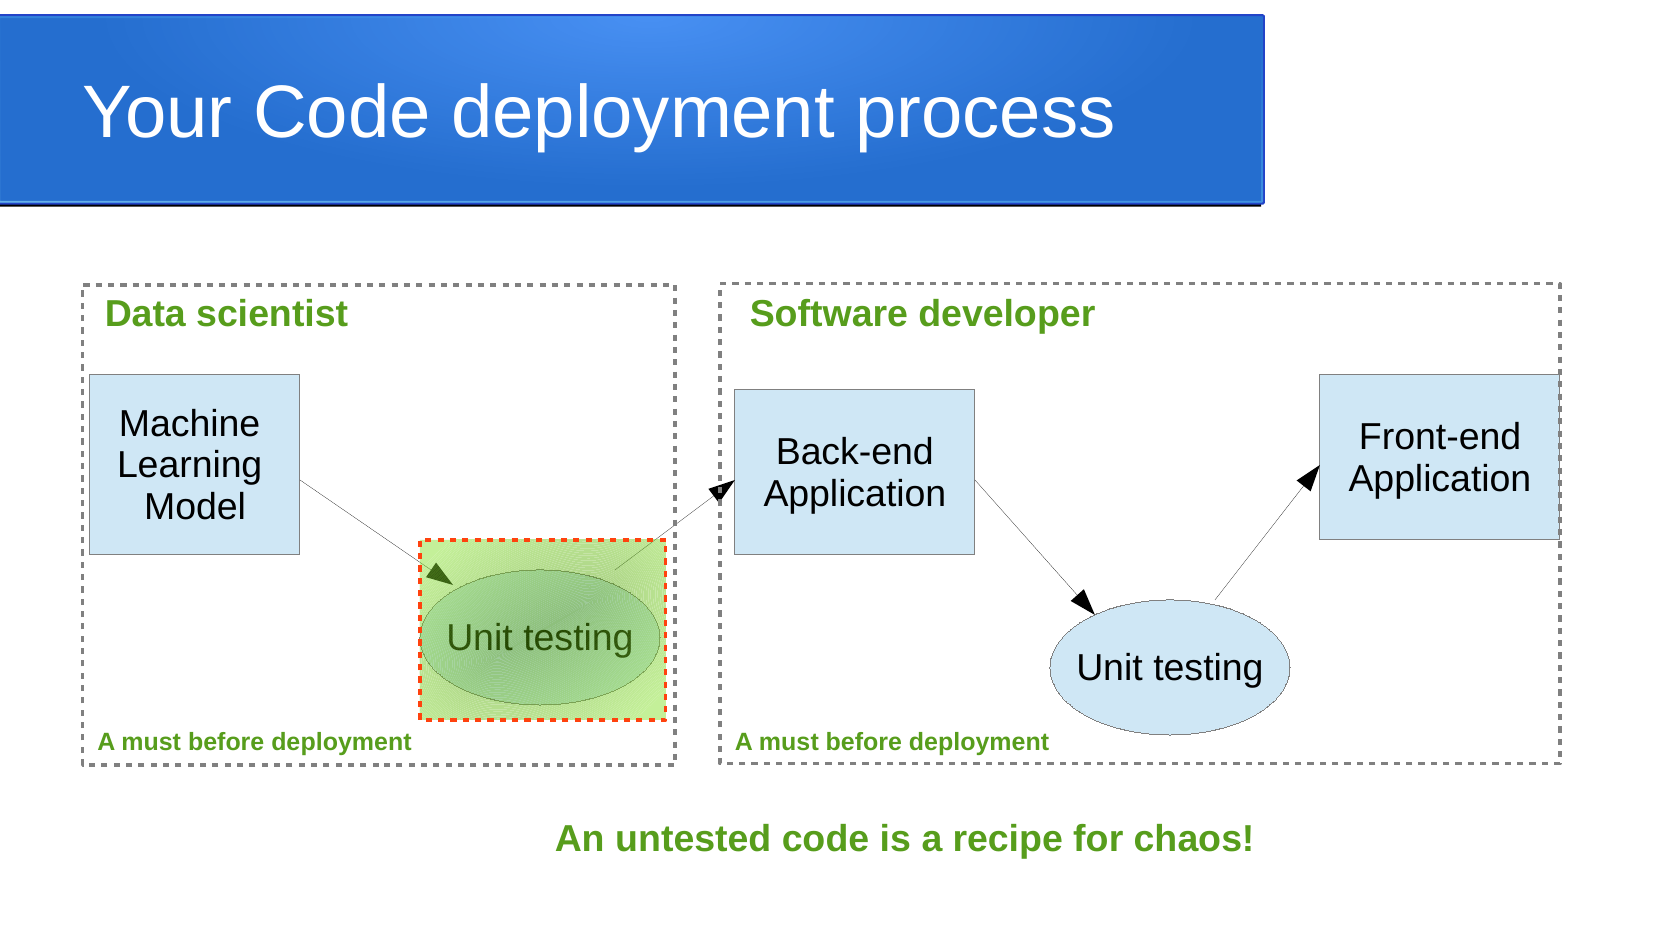

# Your Code deployment process
Data scientist
Software developer
Machine
Learning
Model
Front-end
Application
Back-end
Application
Unit testing
Unit testing
A must before deployment
A must before deployment
An untested code is a recipe for chaos!